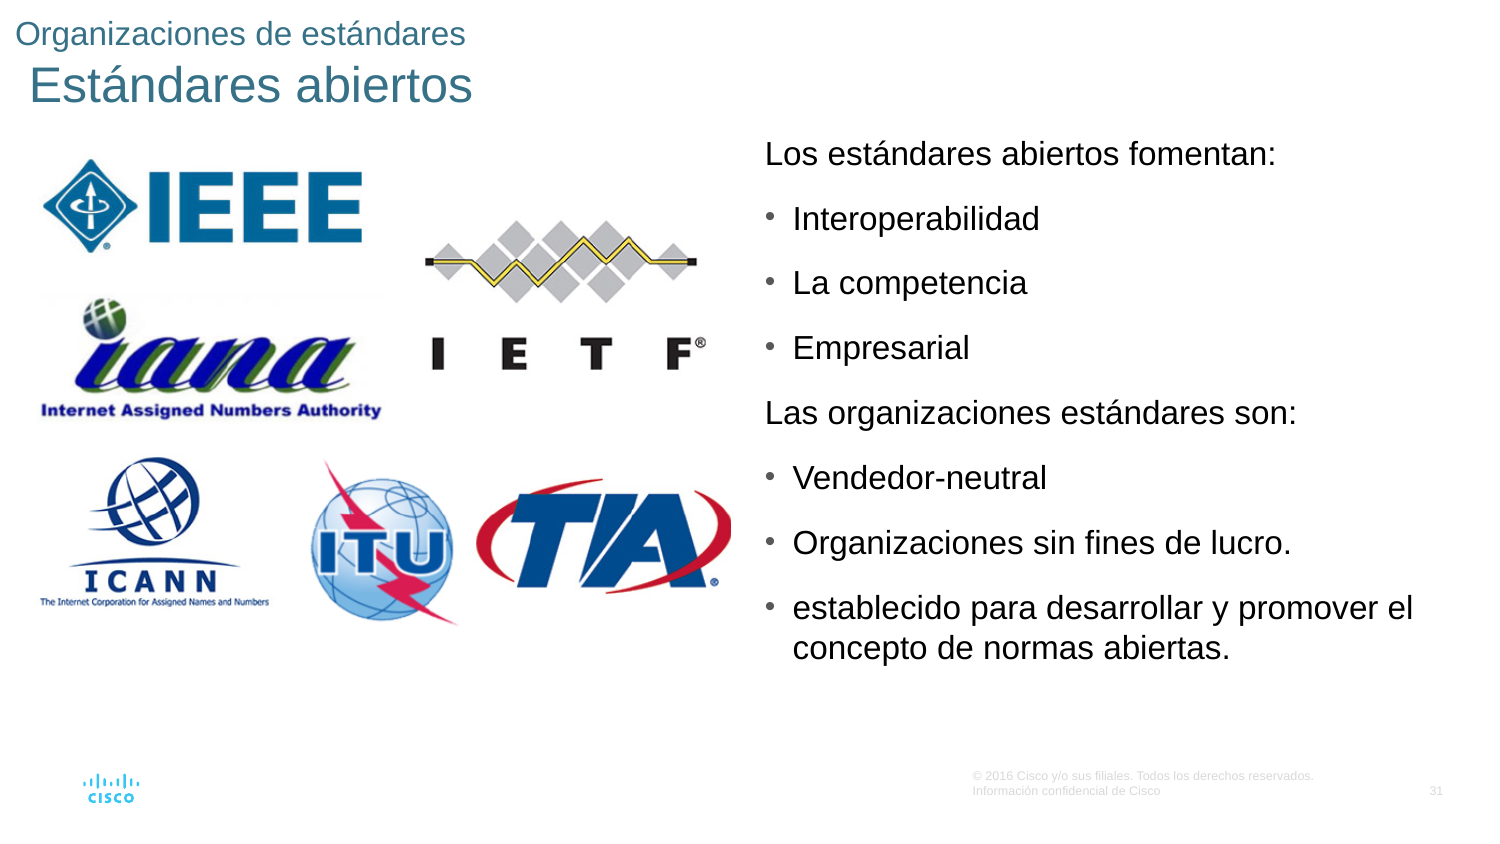

# Organizaciones de estándares Estándares abiertos
Los estándares abiertos fomentan:
Interoperabilidad
La competencia
Empresarial
Las organizaciones estándares son:
Vendedor-neutral
Organizaciones sin fines de lucro.
establecido para desarrollar y promover el concepto de normas abiertas.